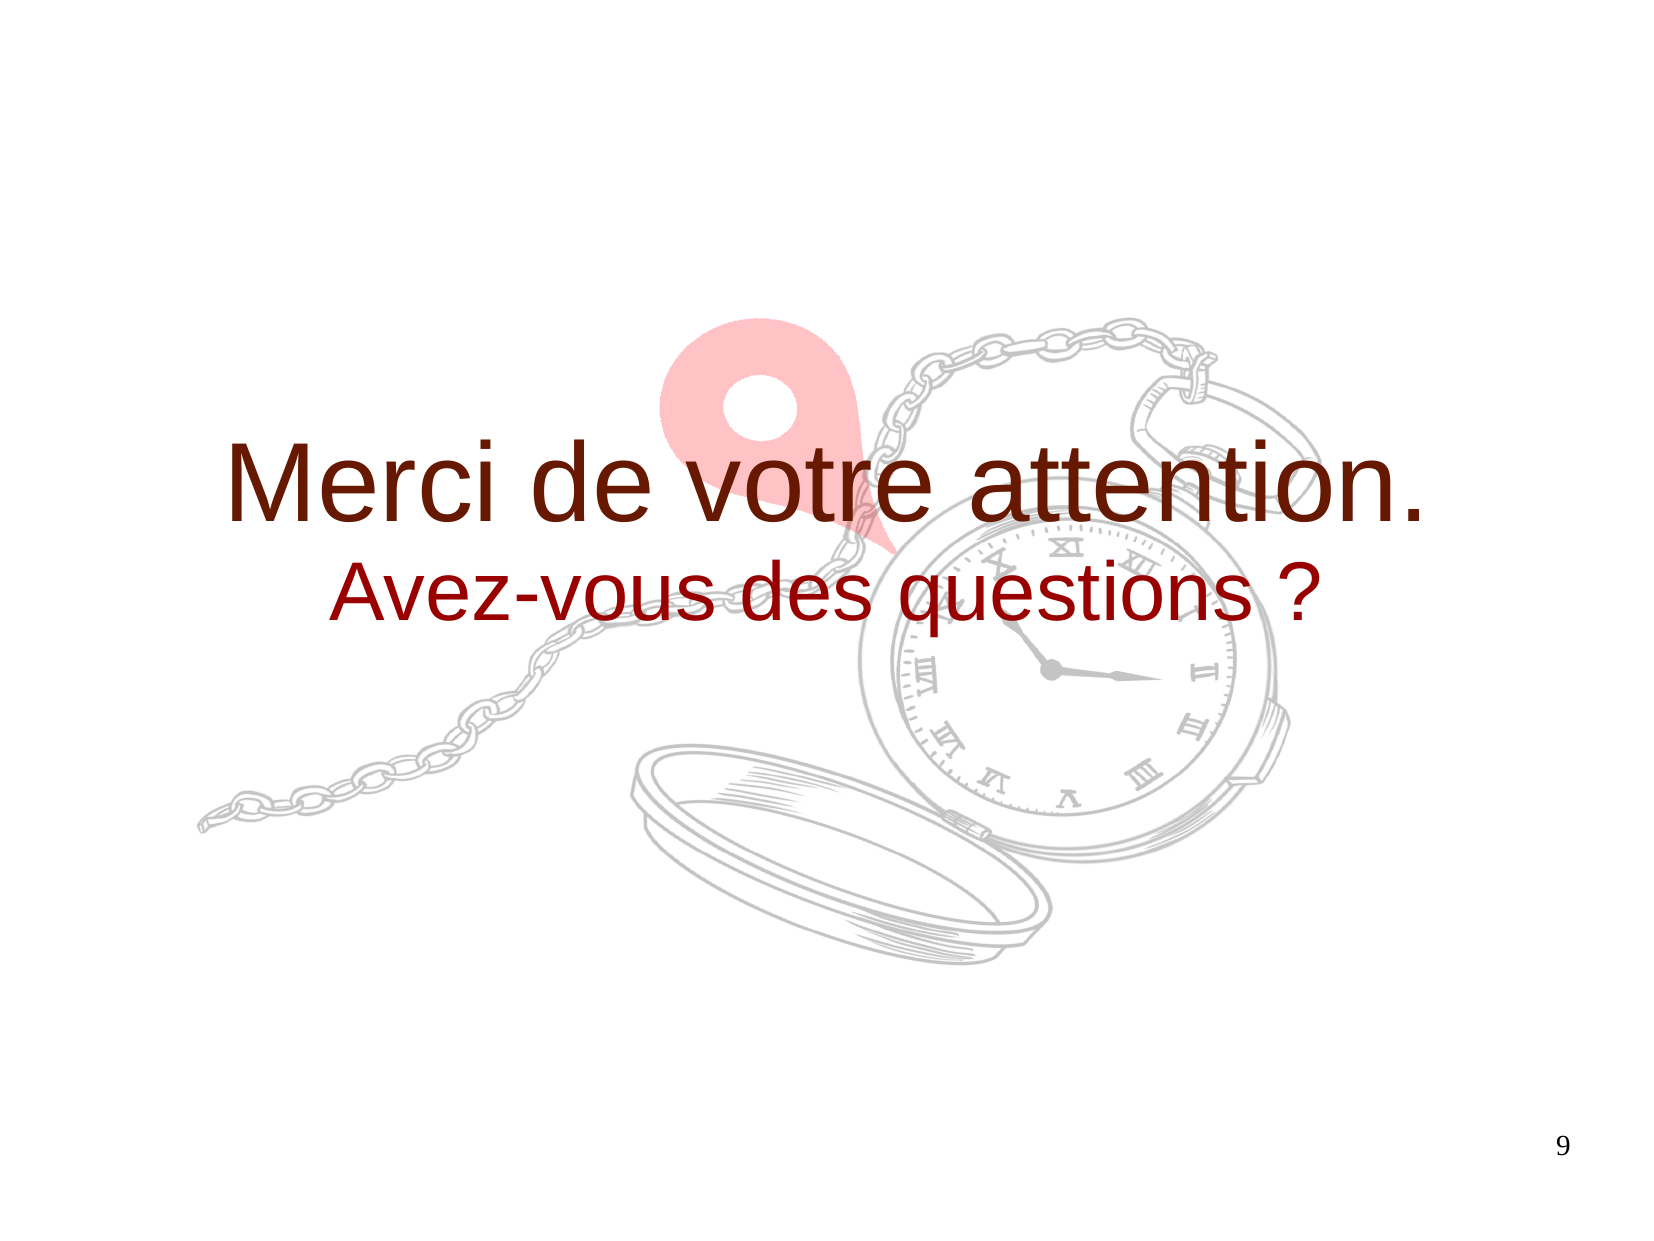

# Merci de votre attention.
Avez-vous des questions ?
9